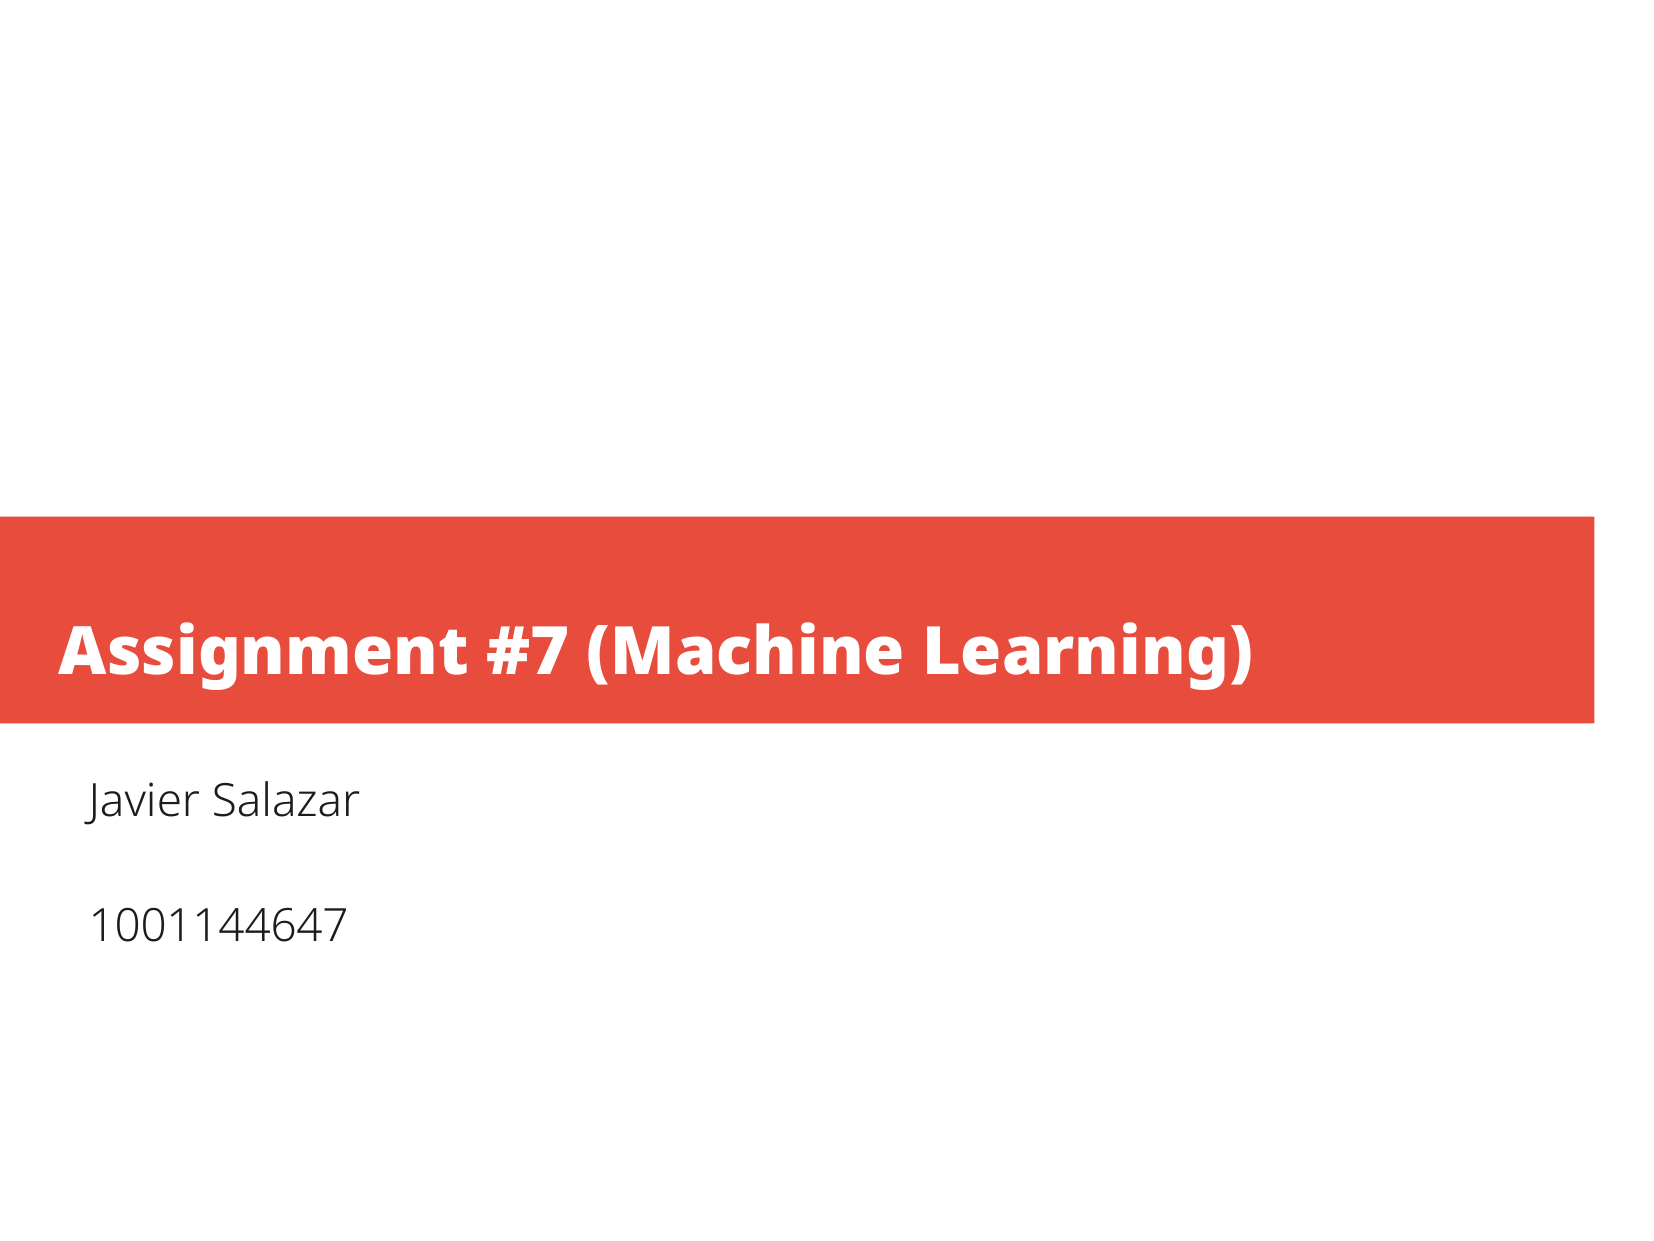

# Assignment #7 (Machine Learning)
Javier Salazar
1001144647